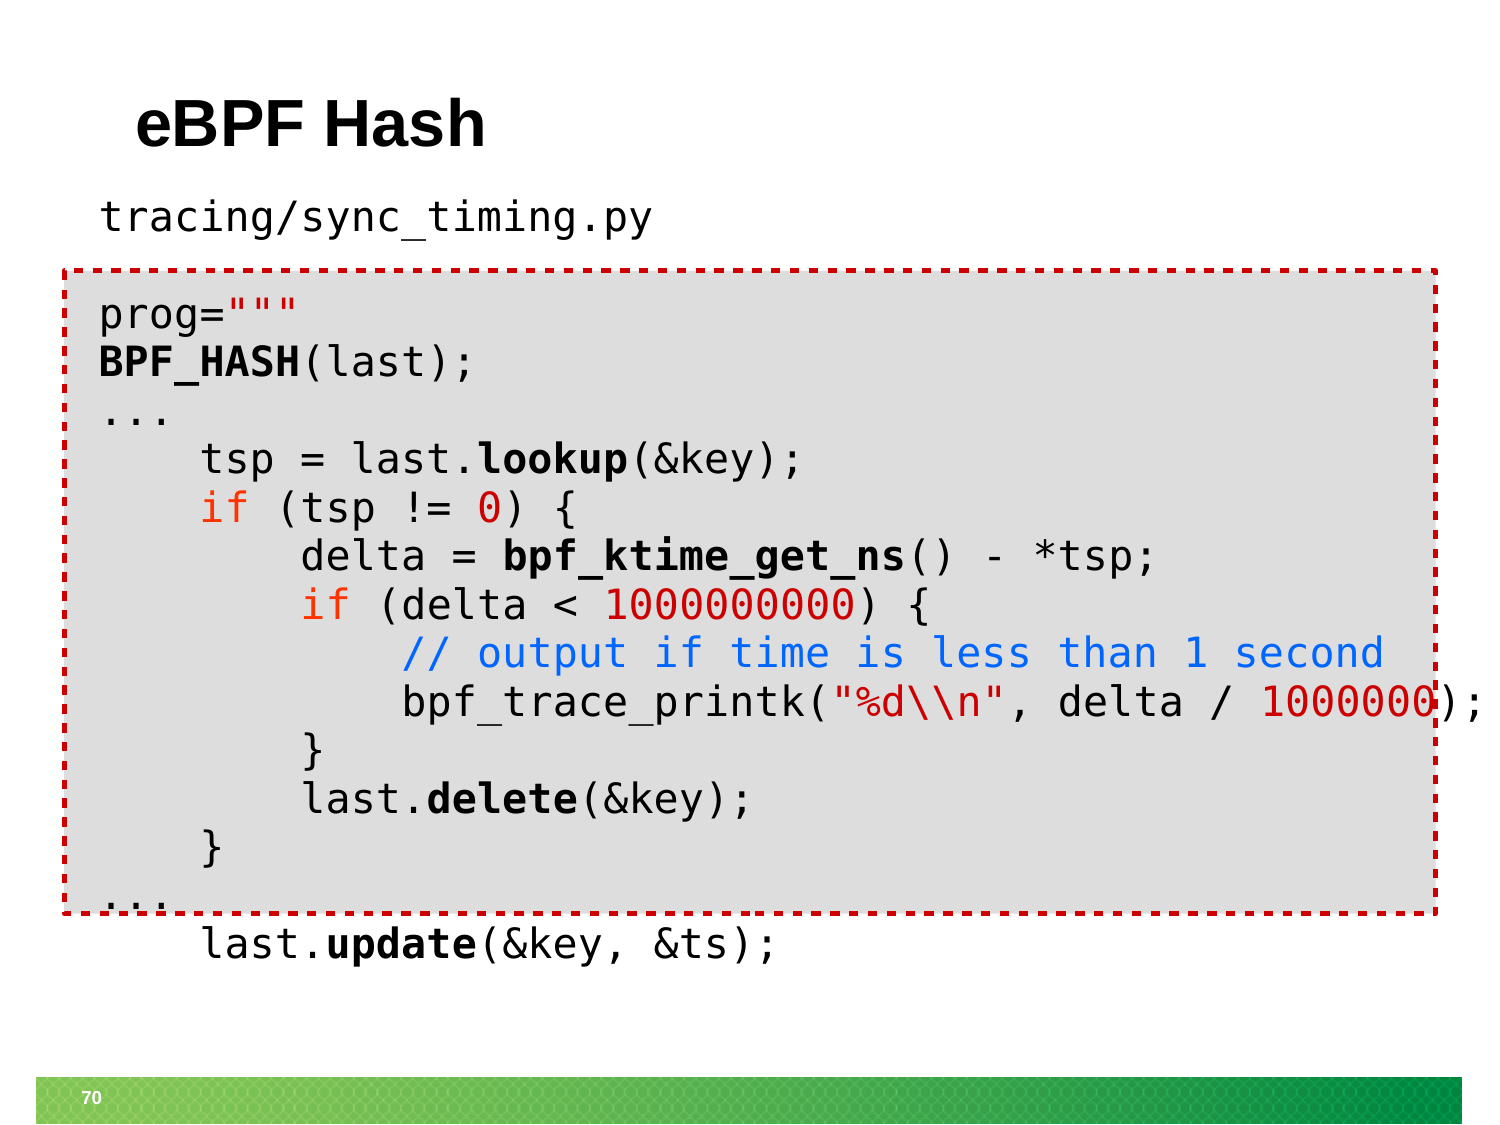

# eBPF Hash
tracing/sync_timing.py
prog="""
BPF_HASH(last);
...
 tsp = last.lookup(&key);
 if (tsp != 0) {
 delta = bpf_ktime_get_ns() - *tsp;
 if (delta < 1000000000) {
 // output if time is less than 1 second
 bpf_trace_printk("%d\\n", delta / 1000000);
 }
 last.delete(&key);
 }
...
 last.update(&key, &ts);